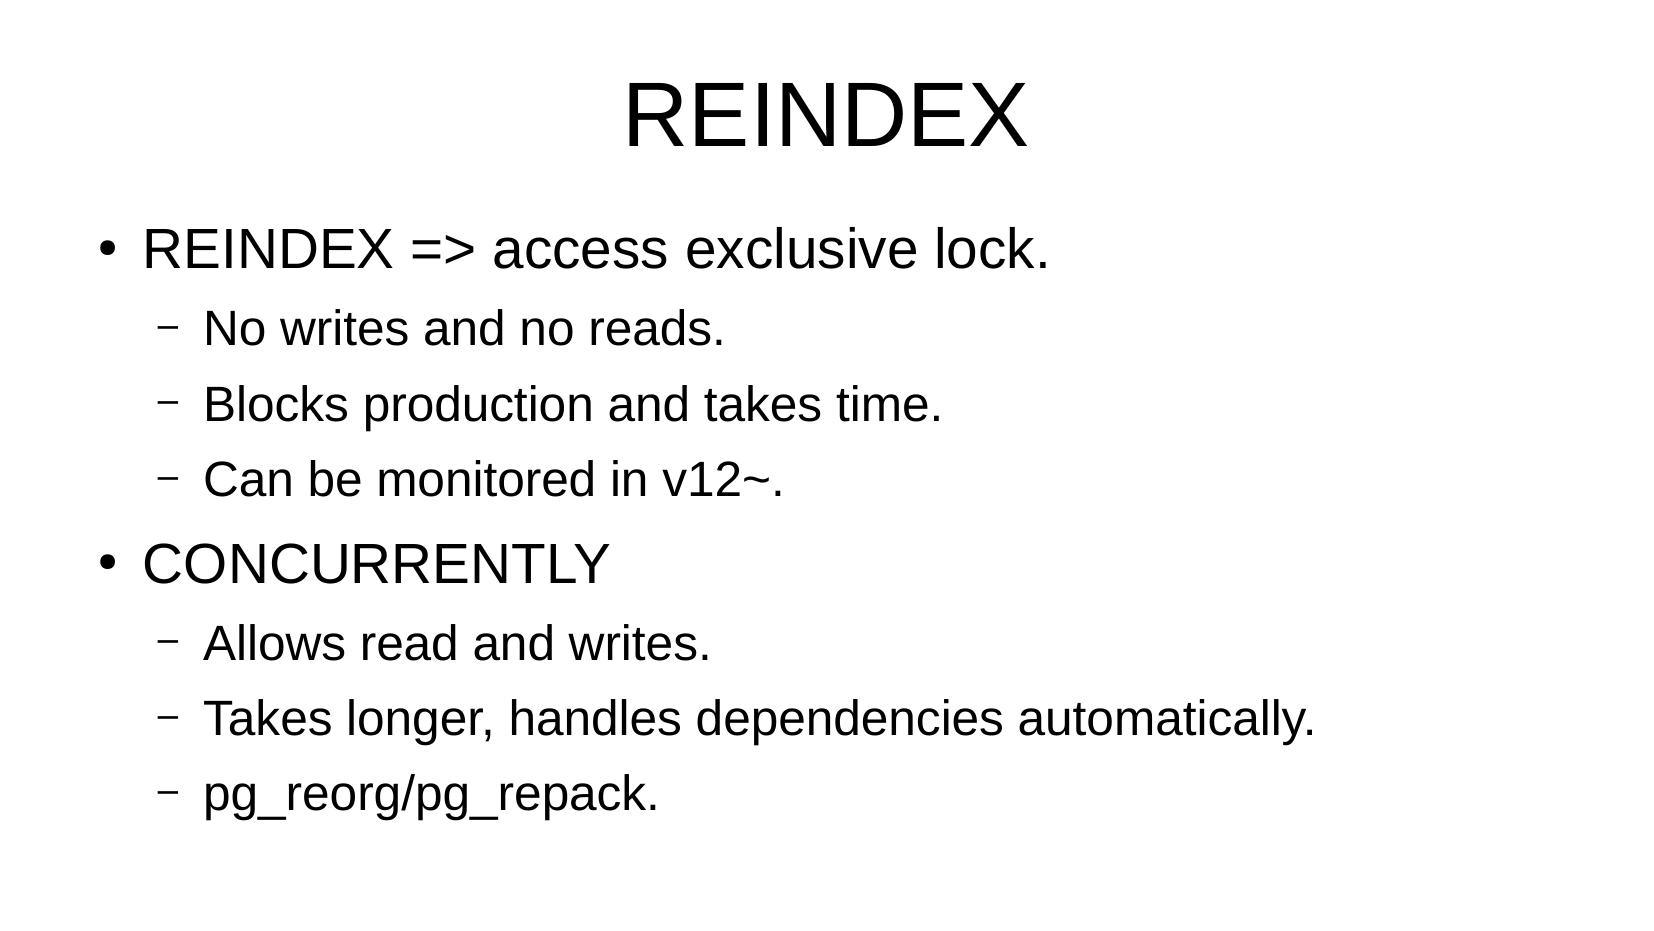

# REINDEX
REINDEX => access exclusive lock.
No writes and no reads.
Blocks production and takes time.
Can be monitored in v12~.
CONCURRENTLY
Allows read and writes.
Takes longer, handles dependencies automatically.
pg_reorg/pg_repack.